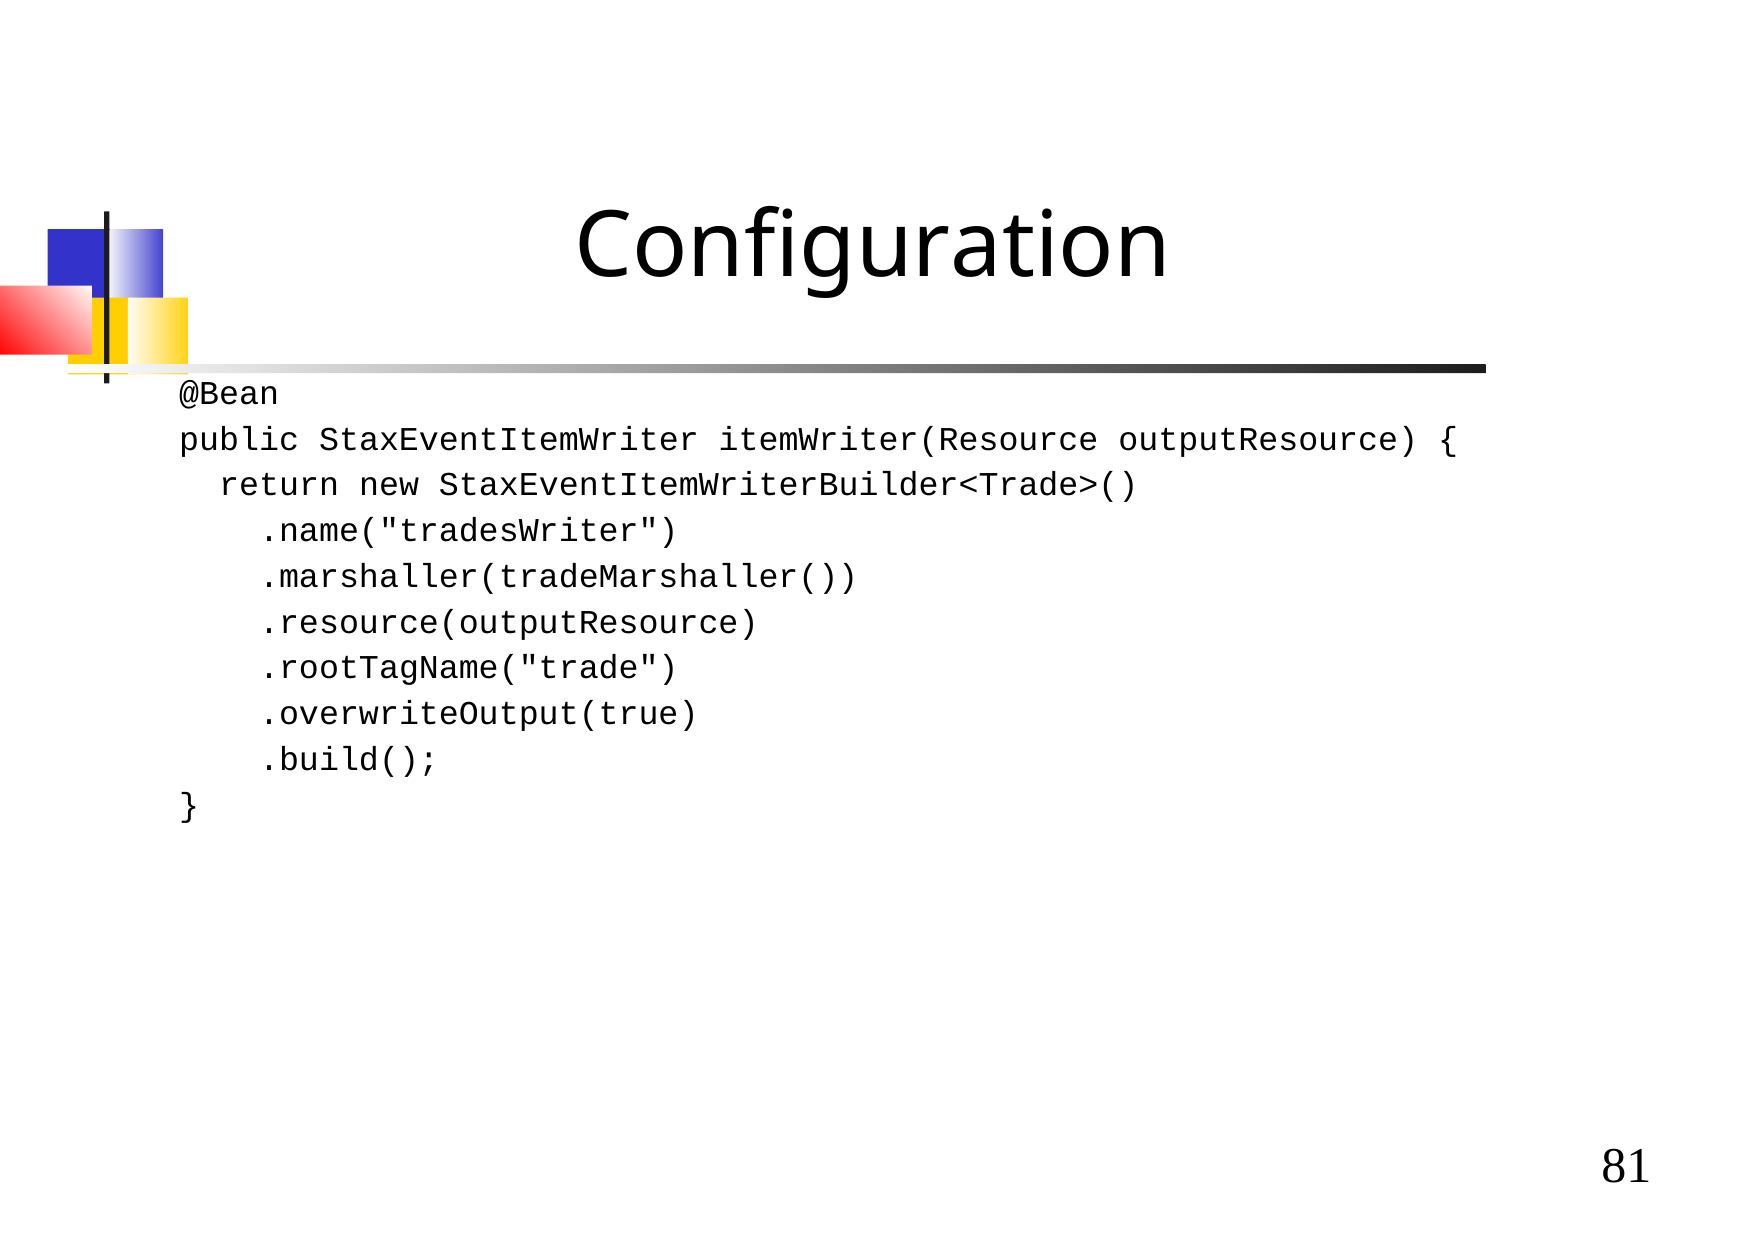

# Configuration
@Bean
public StaxEventItemWriter itemWriter(Resource outputResource) {
 return new StaxEventItemWriterBuilder<Trade>()
 .name("tradesWriter")
 .marshaller(tradeMarshaller())
 .resource(outputResource)
 .rootTagName("trade")
 .overwriteOutput(true)
 .build();
}